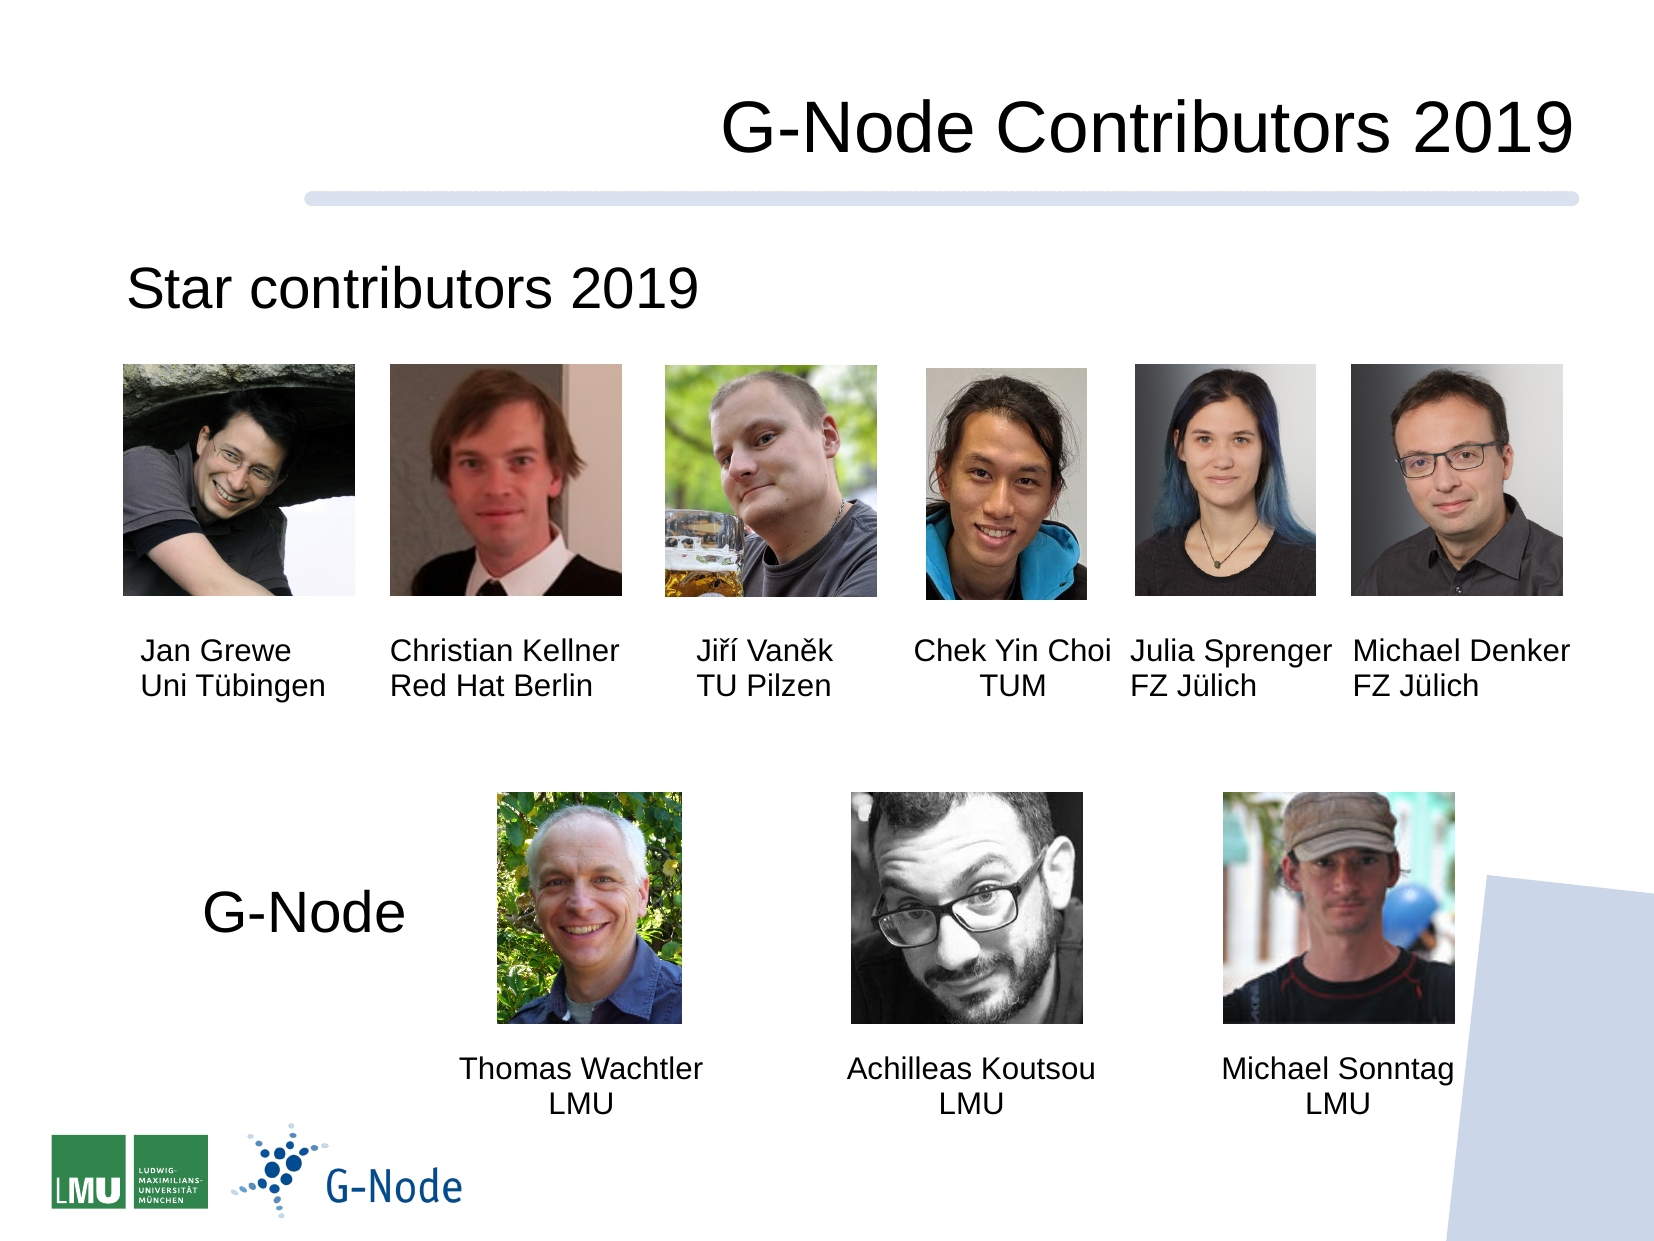

G-Node Contributors 2019
Star contributors 2019
Jan Grewe
Uni Tübingen
Christian Kellner
Red Hat Berlin
Jiří Vaněk
TU Pilzen
Chek Yin Choi
TUM
Julia Sprenger
FZ Jülich
Michael Denker
FZ Jülich
# G-Node
Achilleas Koutsou
LMU
Michael Sonntag
LMU
Thomas Wachtler
LMU